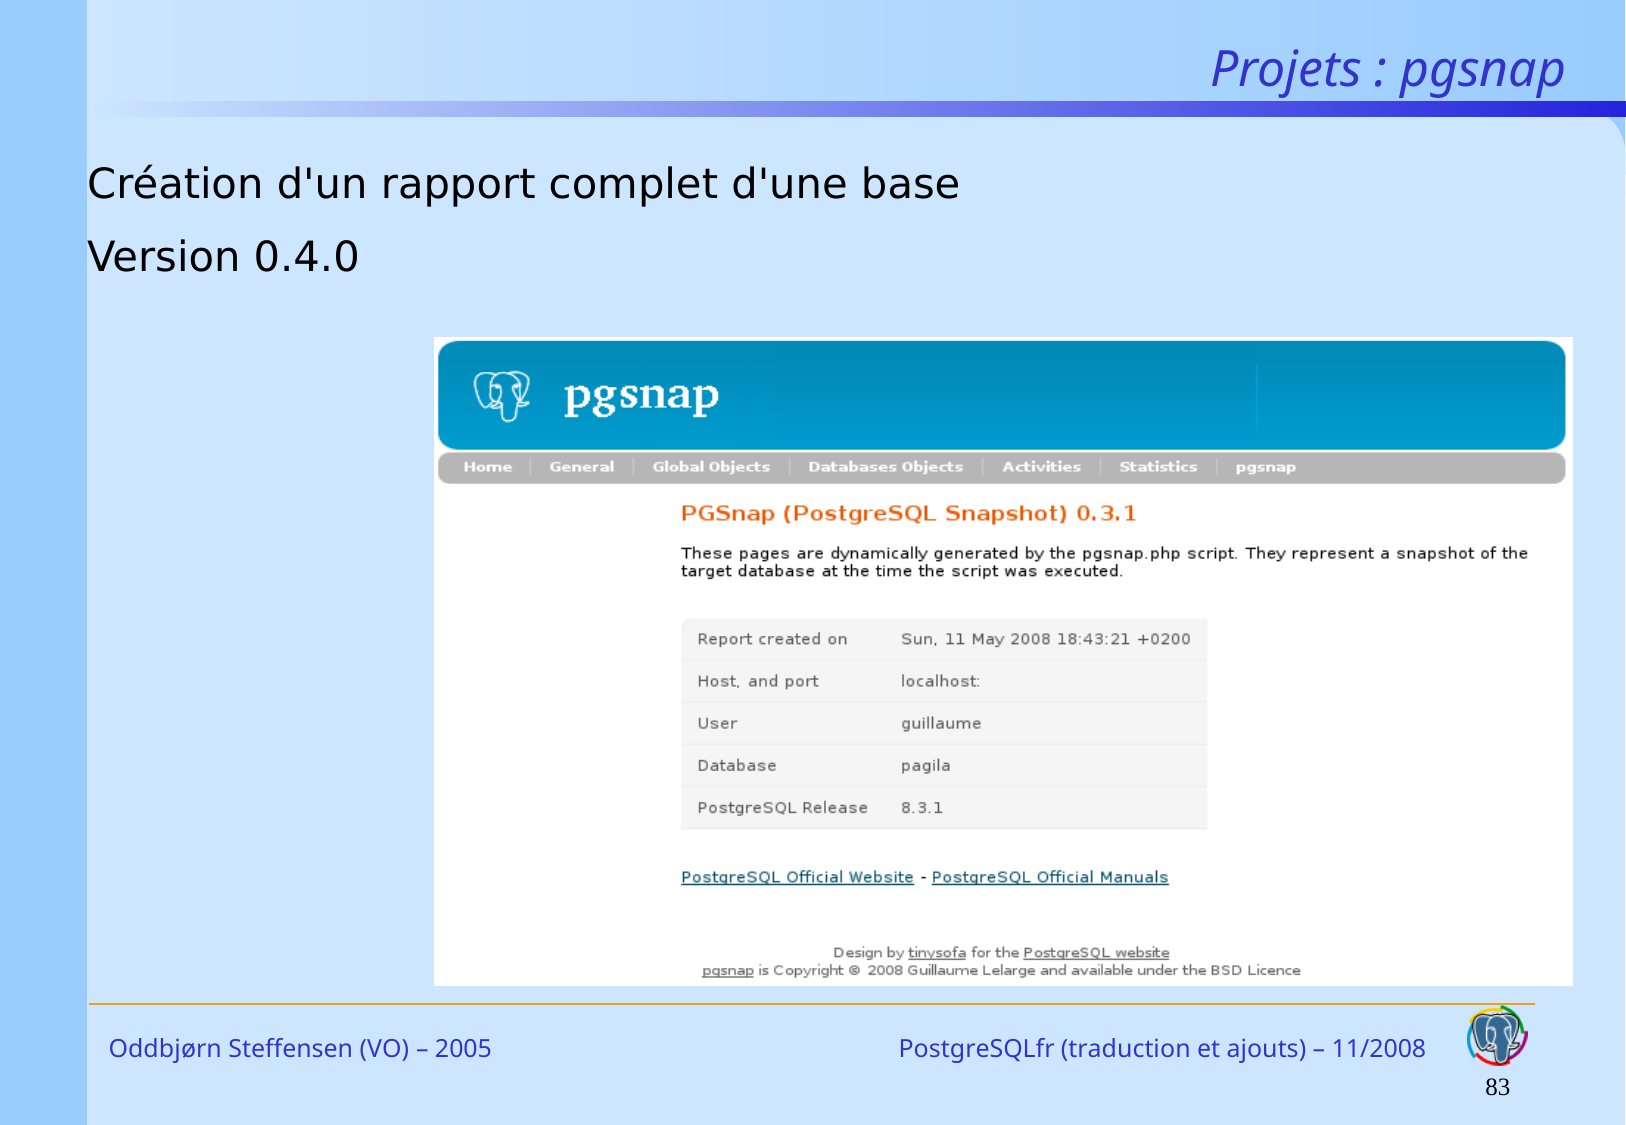

# Projets : pgsnap
Création d'un rapport complet d'une base
Version 0.4.0